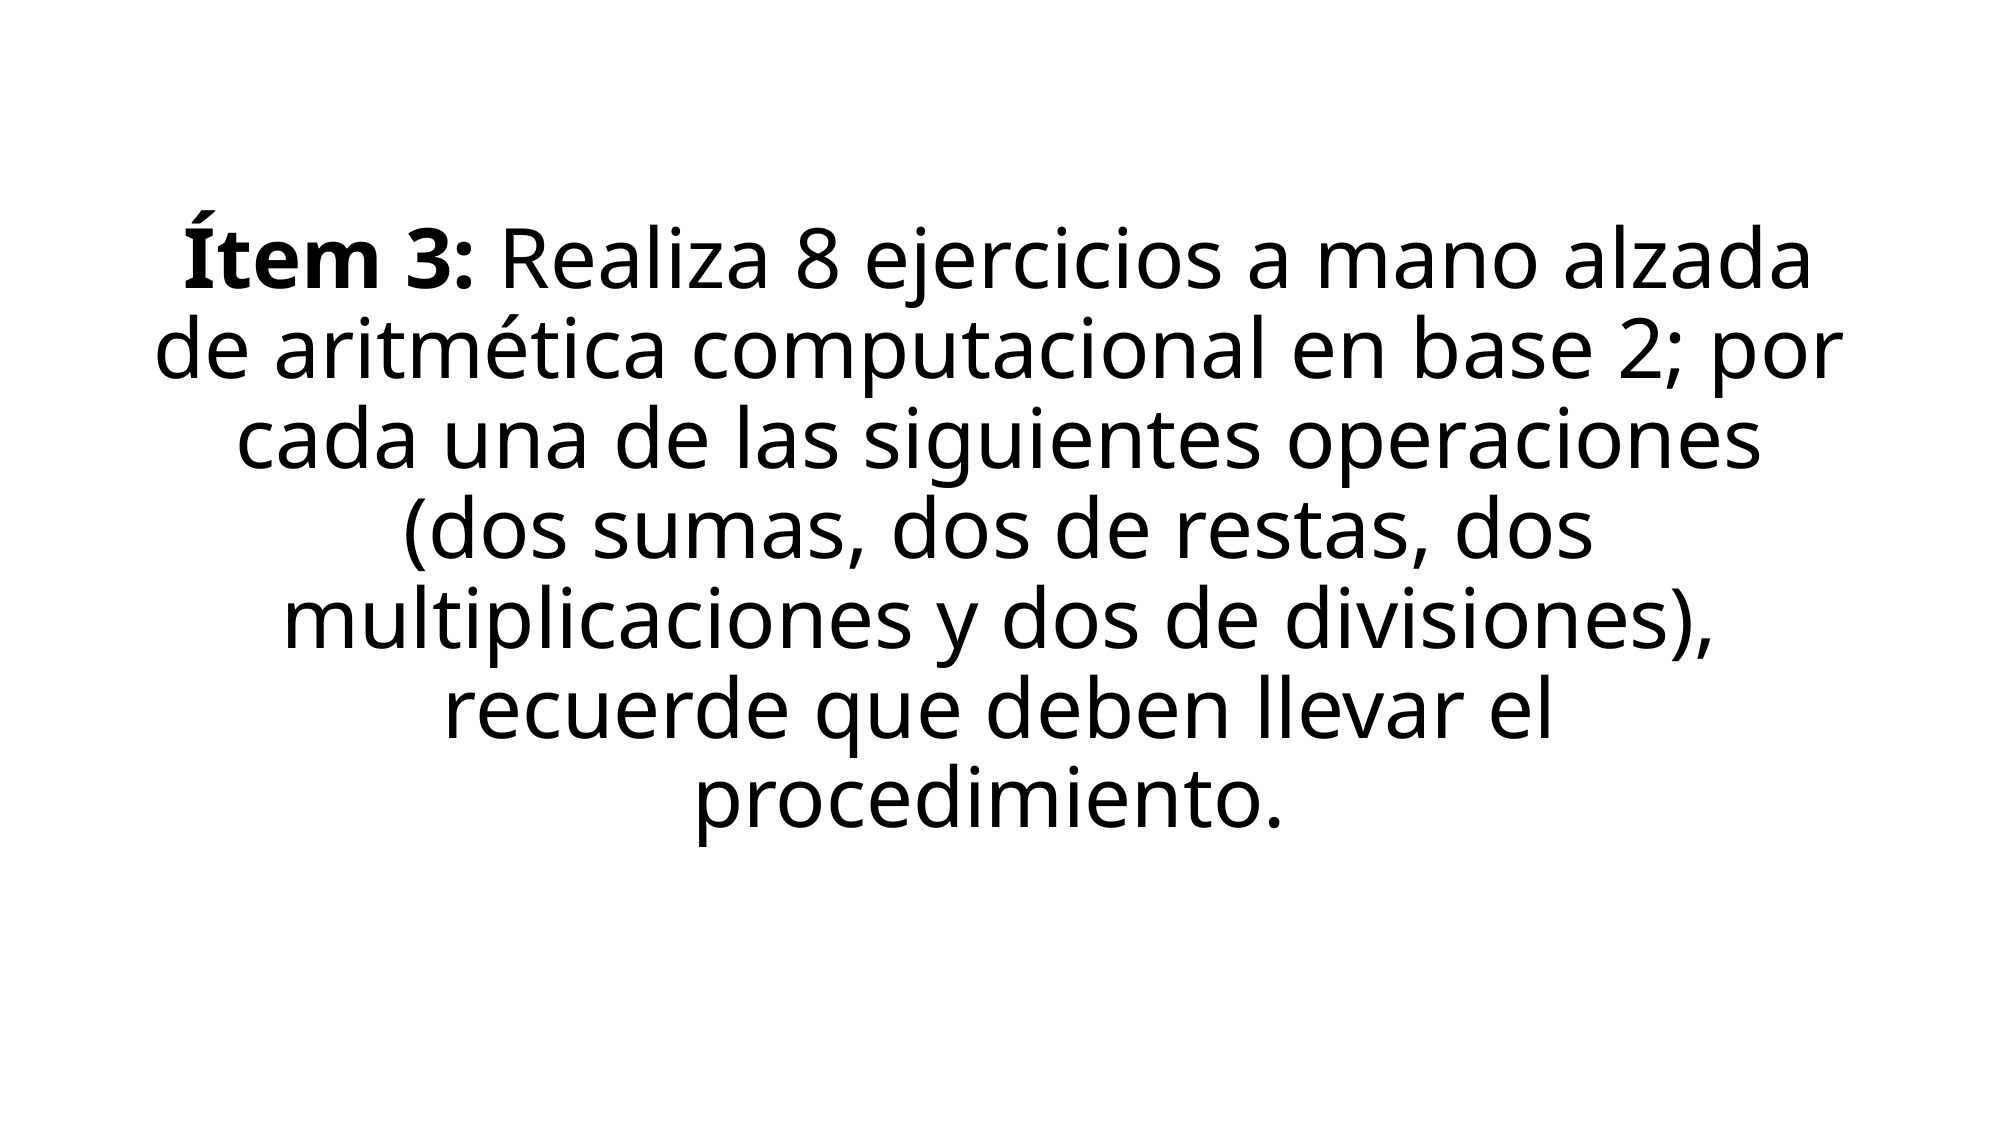

# Ítem 3: Realiza 8 ejercicios a mano alzada de aritmética computacional en base 2; por cada una de las siguientes operaciones (dos sumas, dos de restas, dos multiplicaciones y dos de divisiones), recuerde que deben llevar el procedimiento.